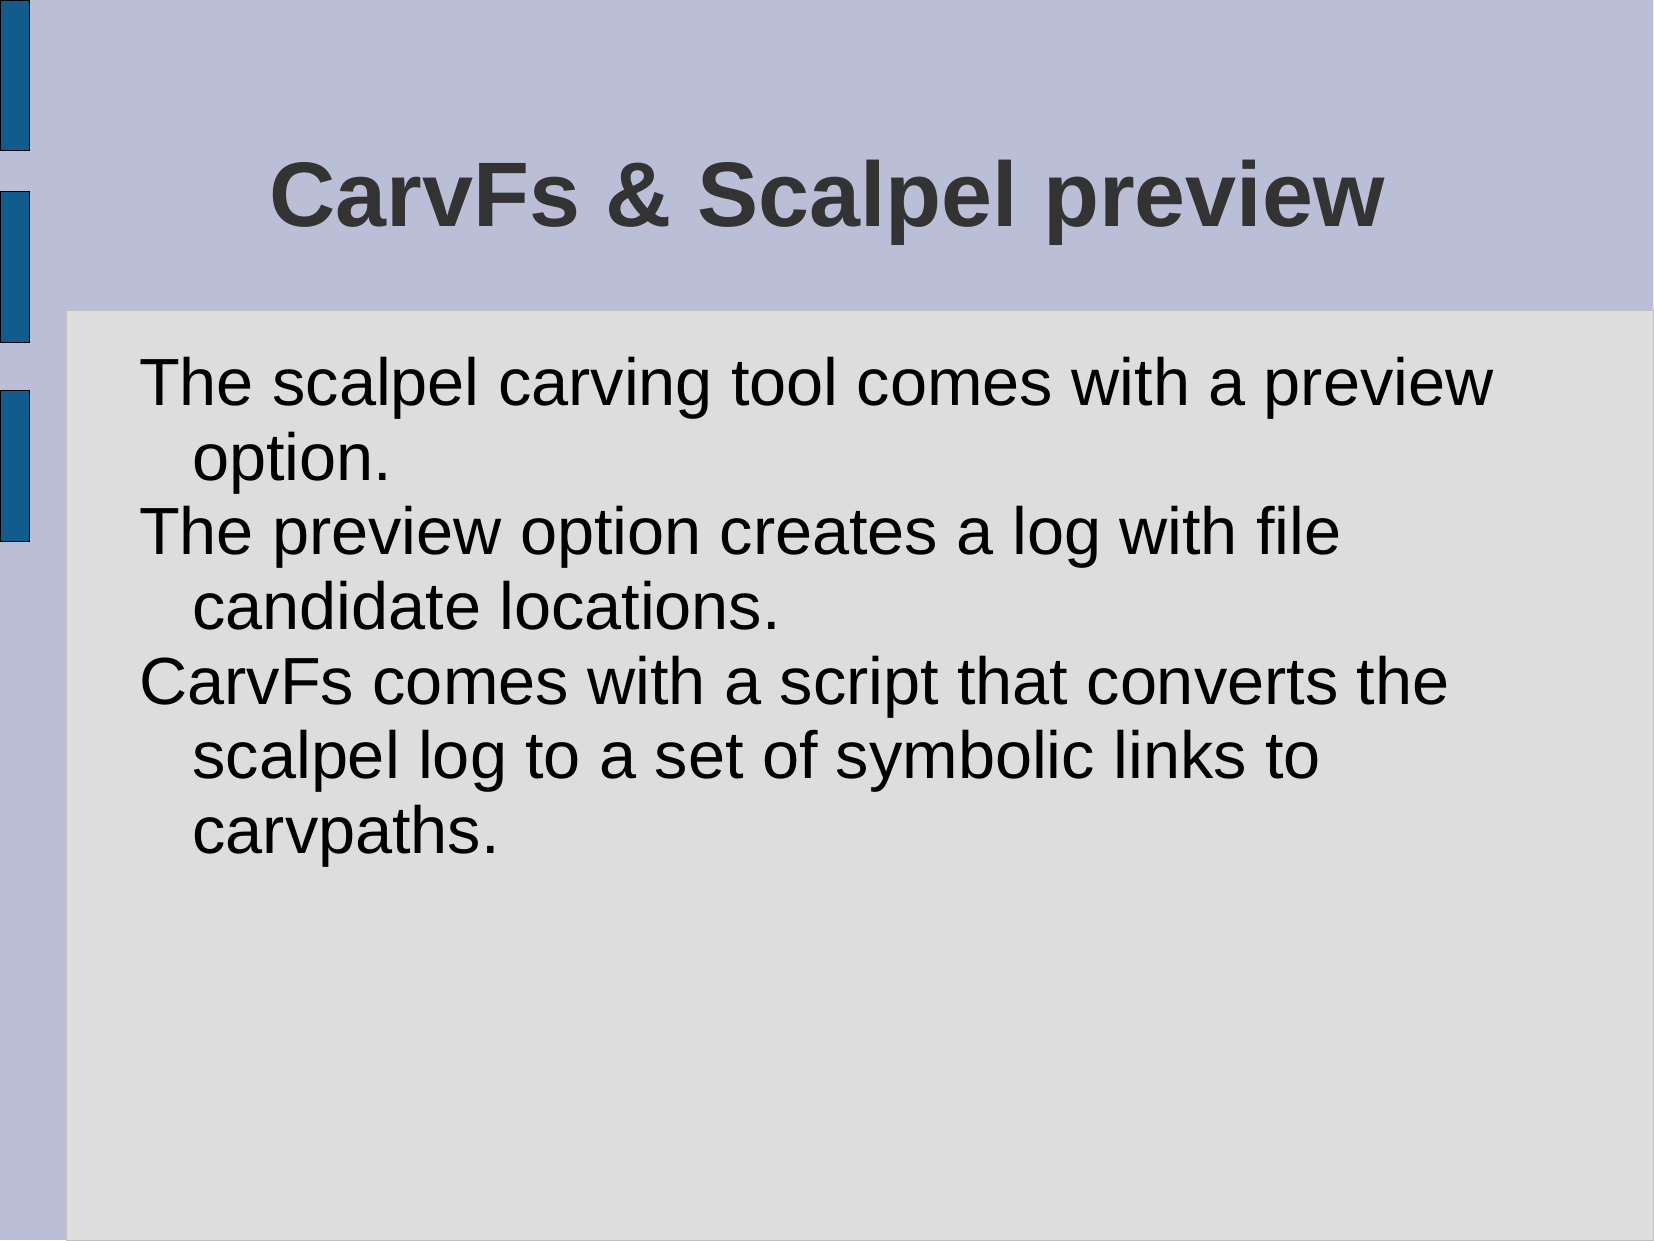

# CarvFs & Scalpel preview
The scalpel carving tool comes with a preview option.
The preview option creates a log with file candidate locations.
CarvFs comes with a script that converts the scalpel log to a set of symbolic links to carvpaths.